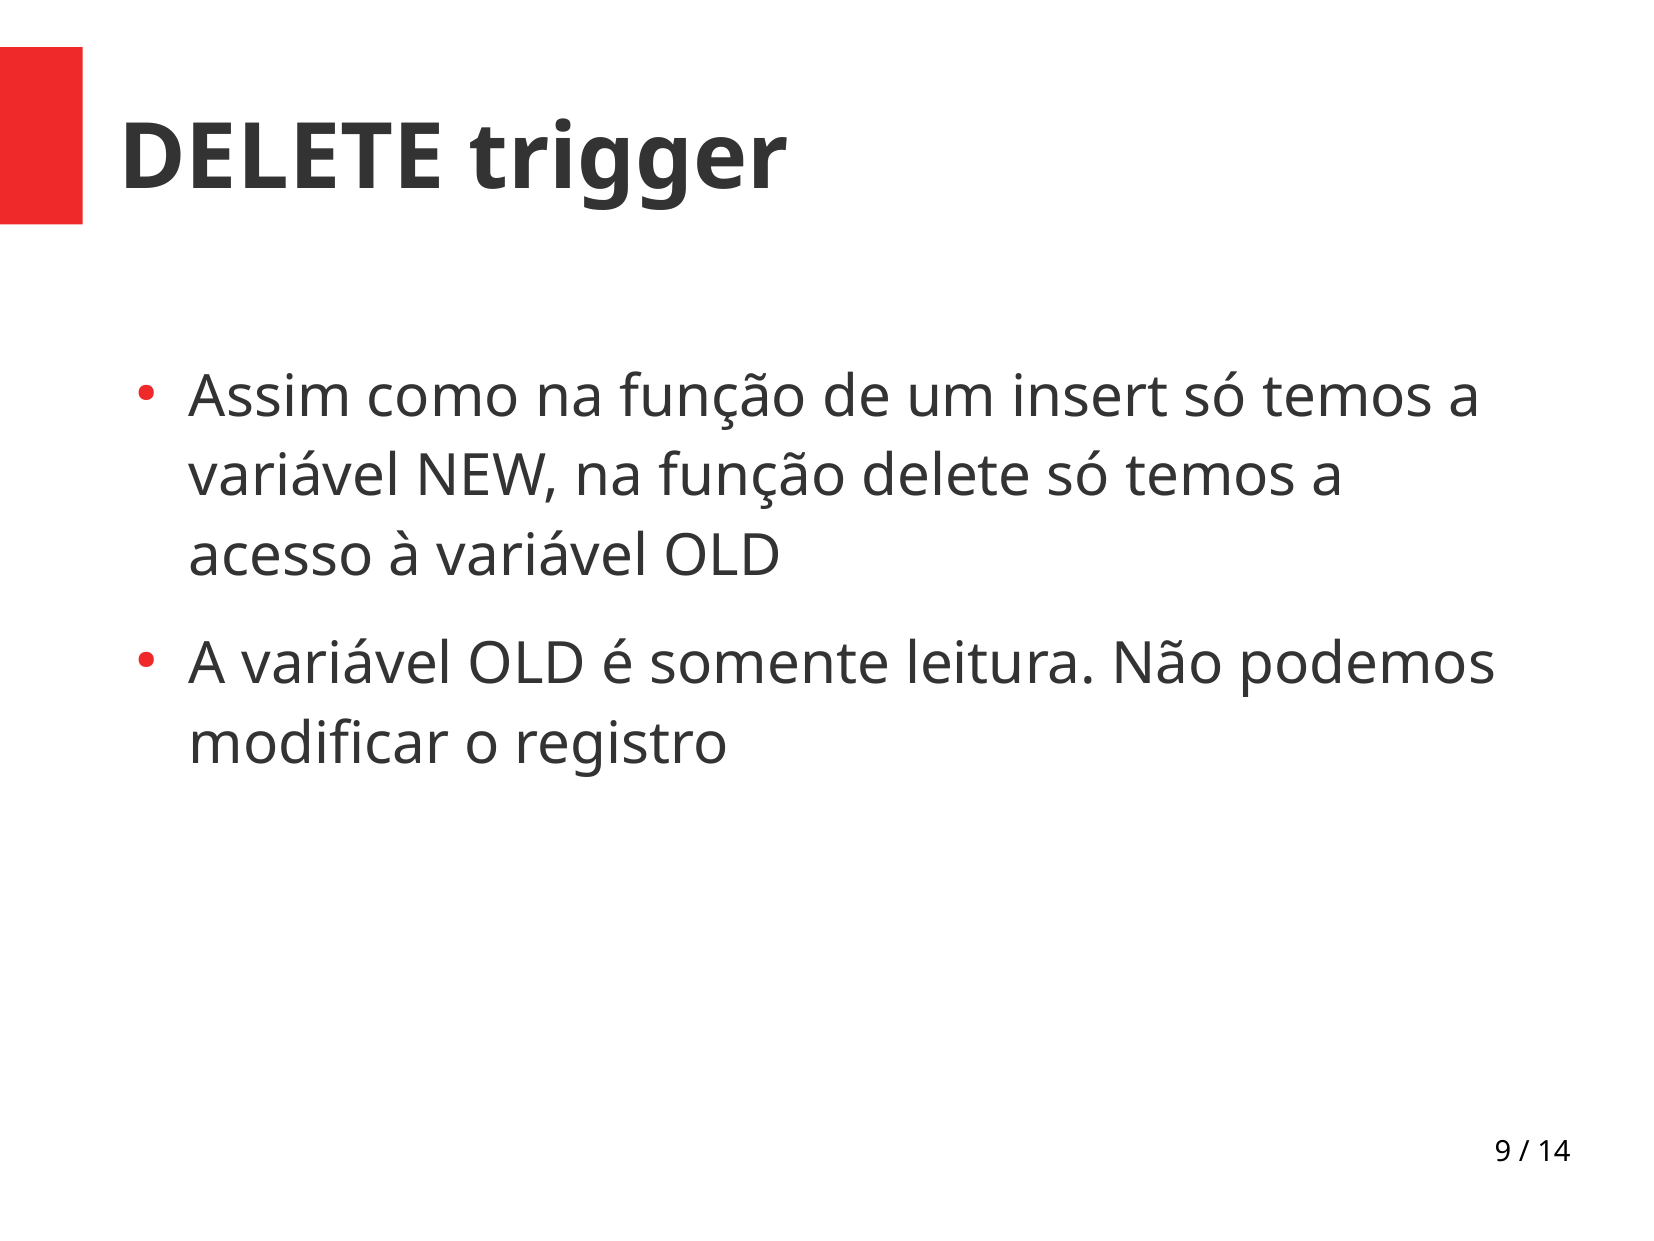

# DELETE trigger
Assim como na função de um insert só temos a variável NEW, na função delete só temos a acesso à variável OLD
A variável OLD é somente leitura. Não podemos modificar o registro
9